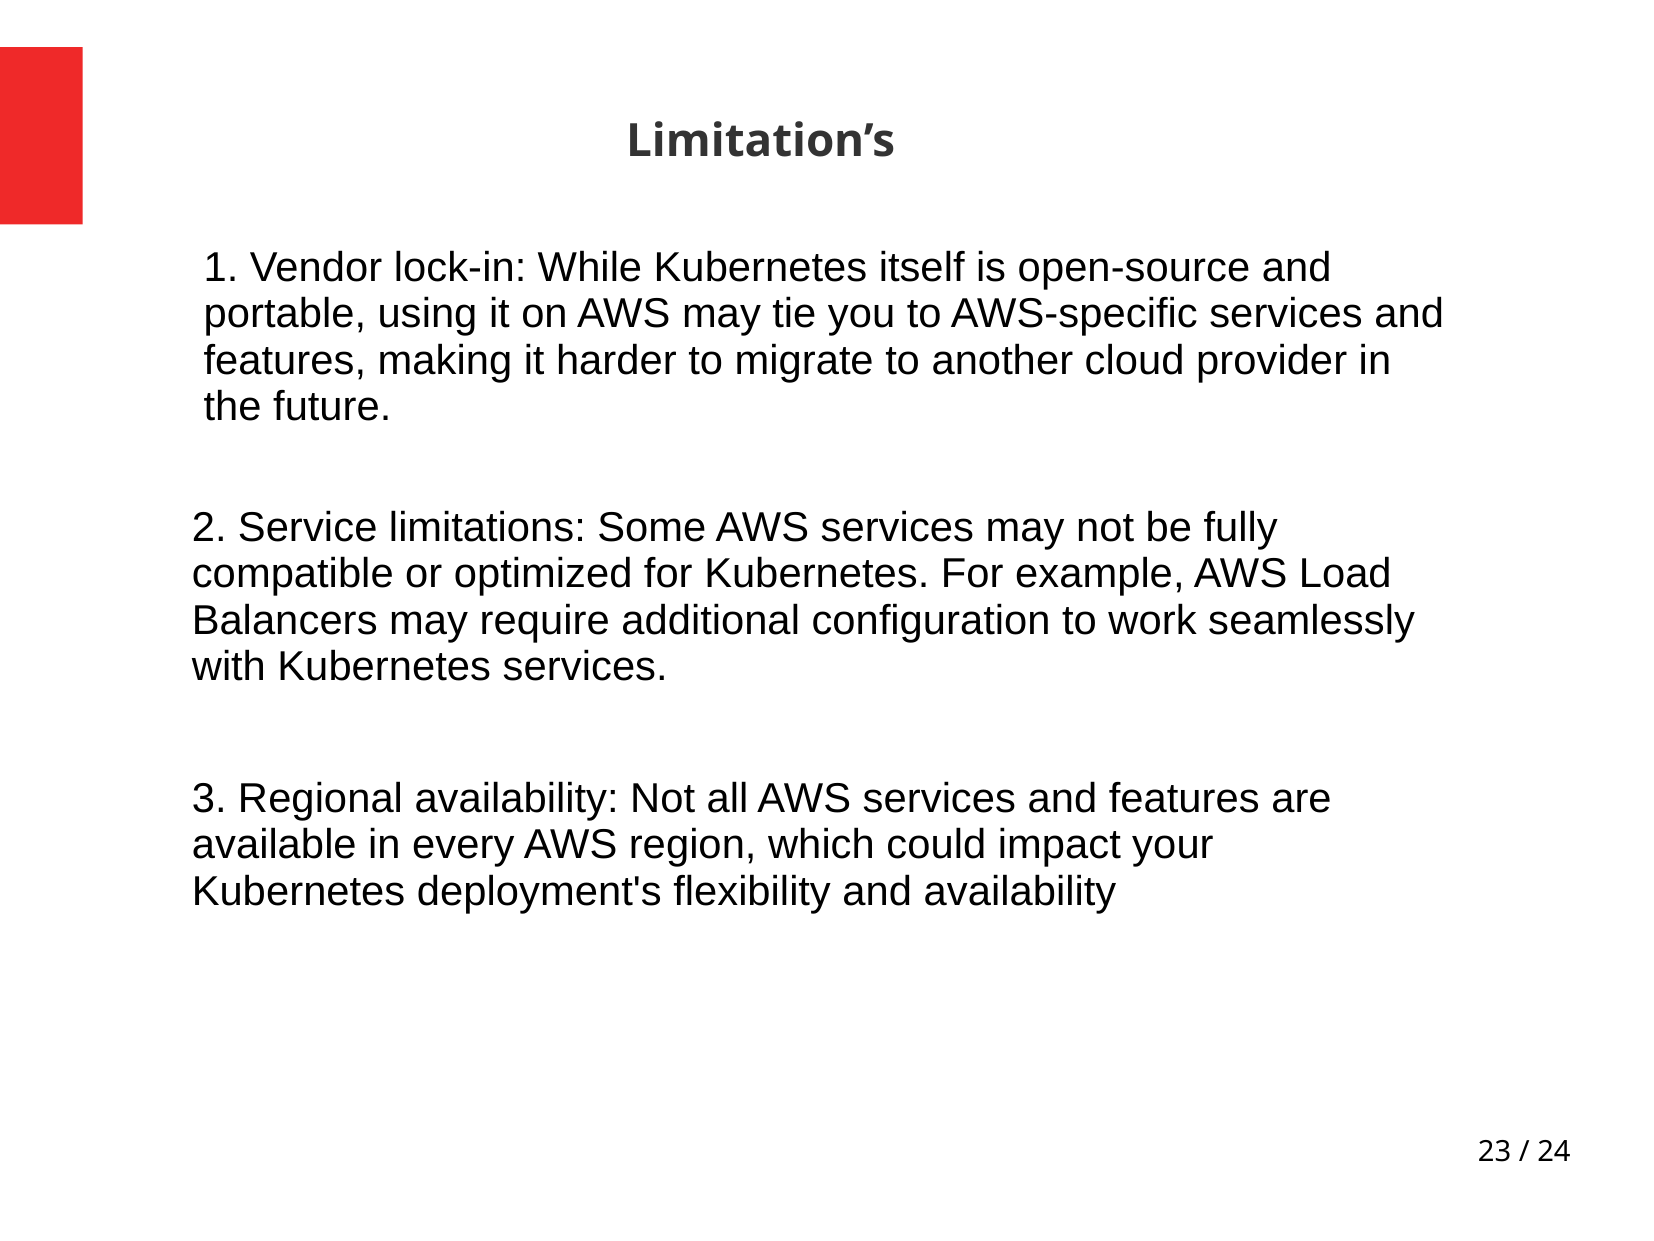

# Limitation’s
1. Vendor lock-in: While Kubernetes itself is open-source and portable, using it on AWS may tie you to AWS-specific services and features, making it harder to migrate to another cloud provider in the future.
2. Service limitations: Some AWS services may not be fully compatible or optimized for Kubernetes. For example, AWS Load Balancers may require additional configuration to work seamlessly with Kubernetes services.
3. Regional availability: Not all AWS services and features are available in every AWS region, which could impact your Kubernetes deployment's flexibility and availability
23